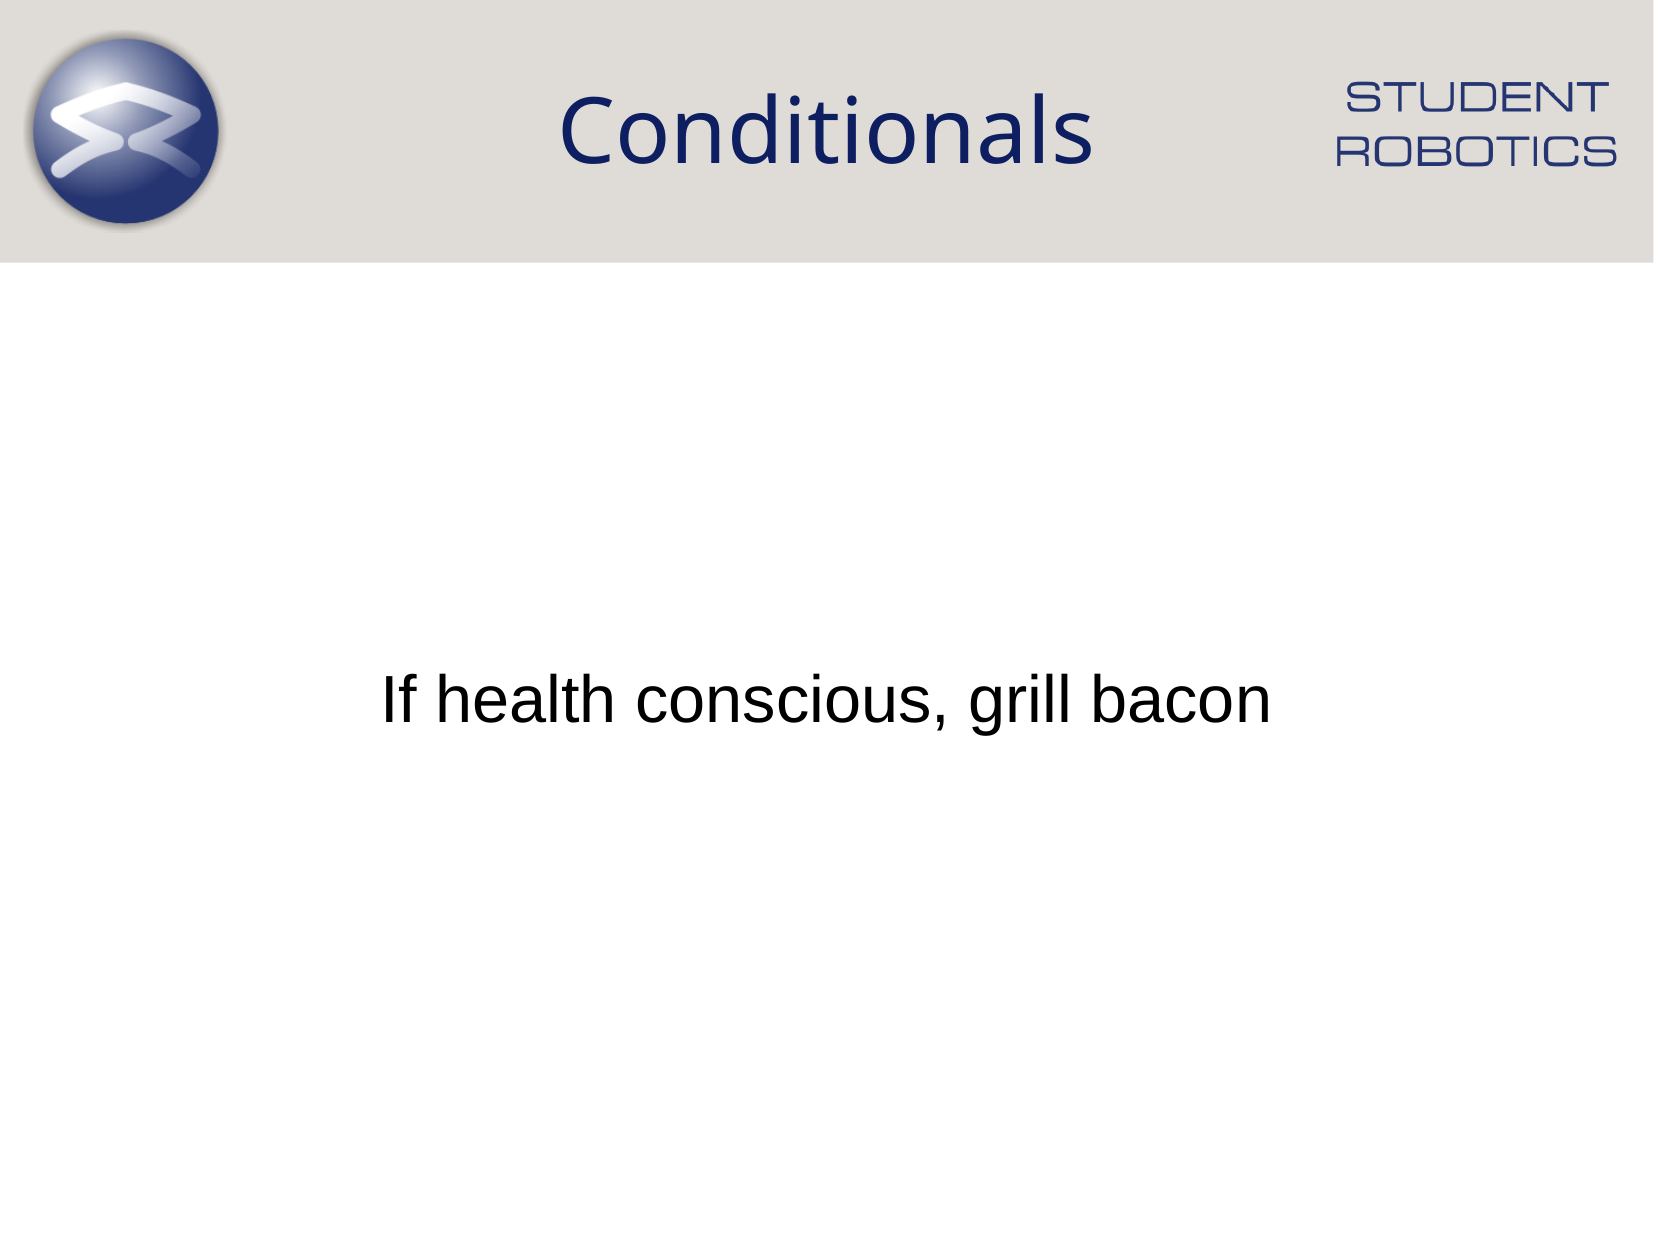

# Conditionals
If health conscious, grill bacon